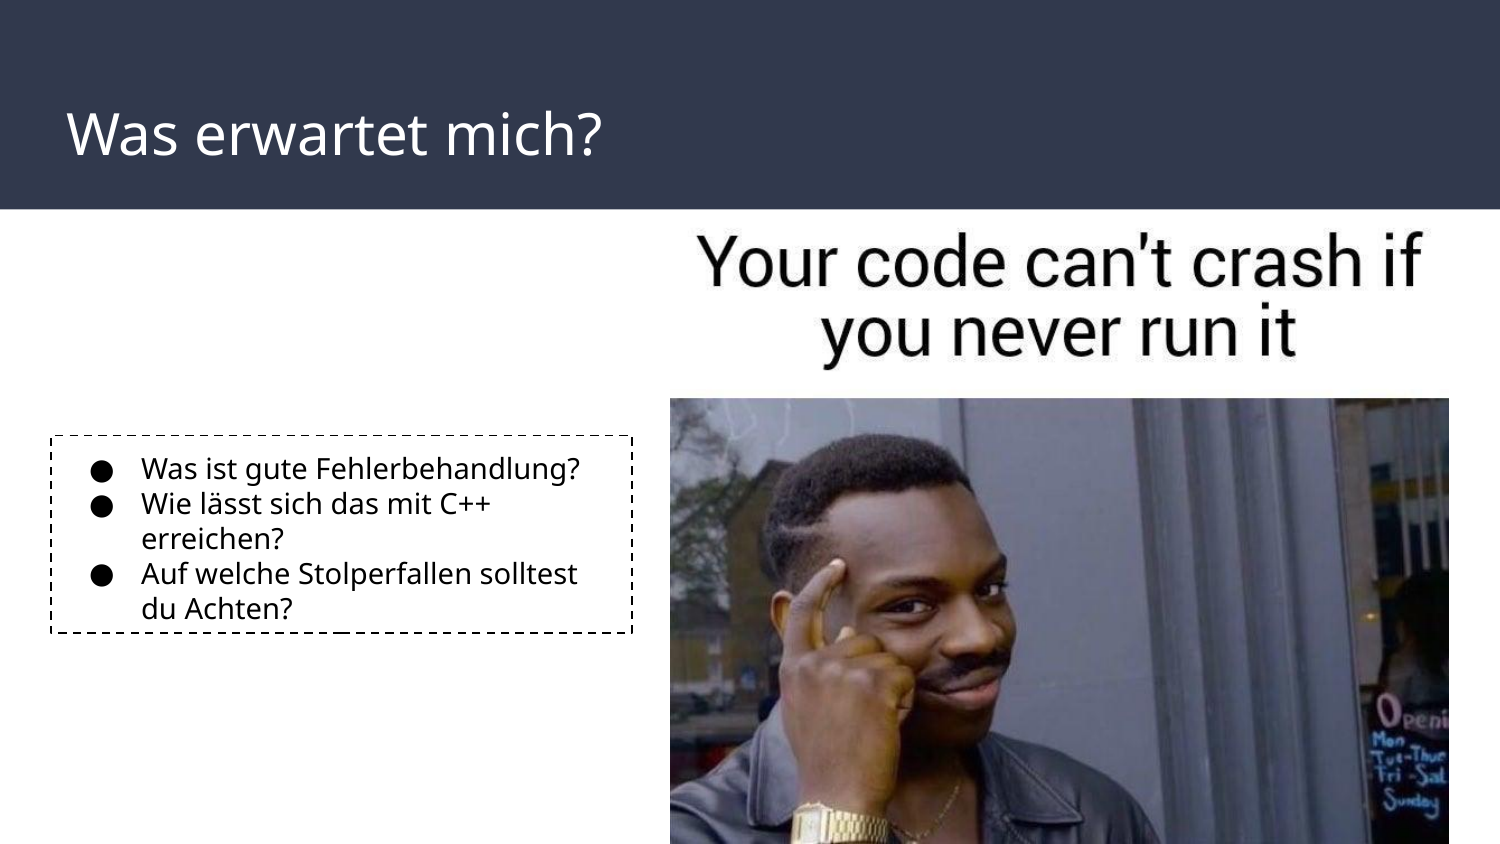

# Was erwartet mich?
Was ist gute Fehlerbehandlung?
Wie lässt sich das mit C++ erreichen?
Auf welche Stolperfallen solltest du Achten?